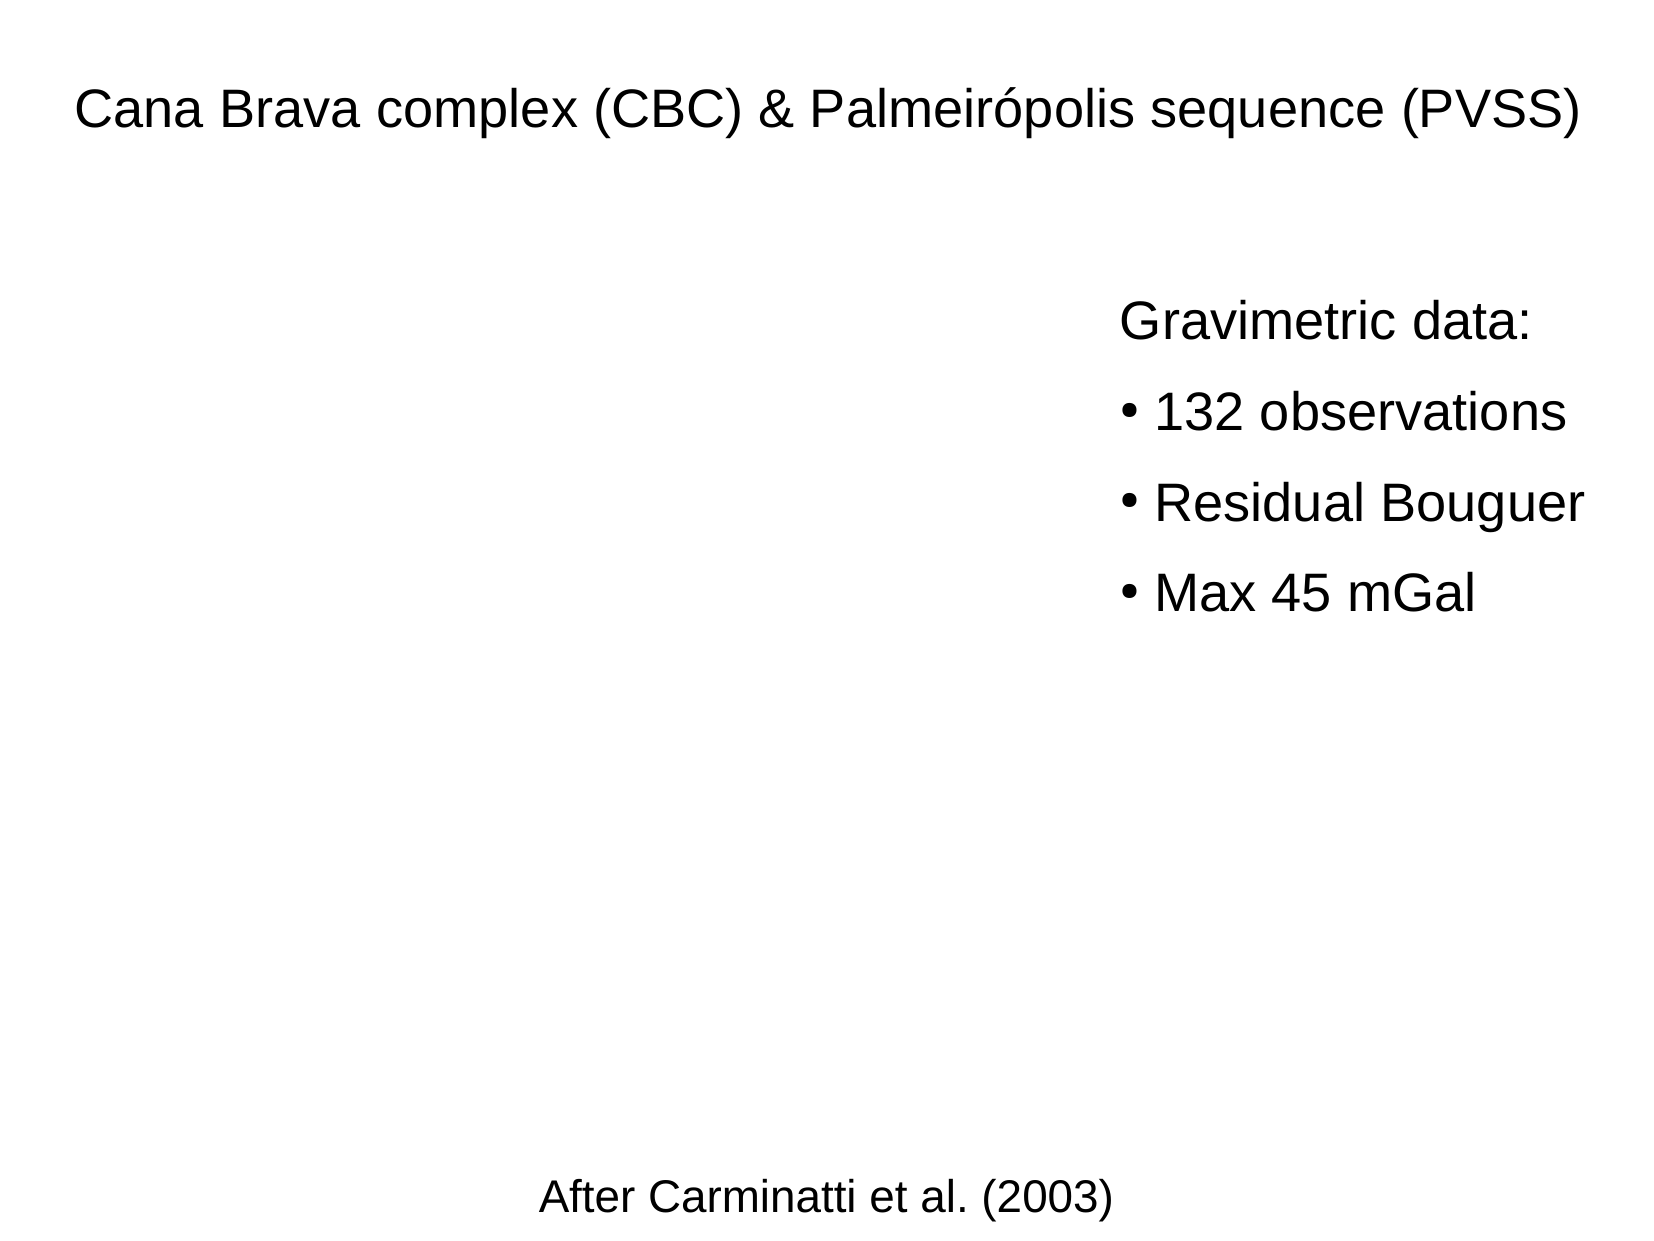

Cana Brava complex (CBC) & Palmeirópolis sequence (PVSS)
Gravimetric data:
 132 observations
 Residual Bouguer
 Max 45 mGal
After Carminatti et al. (2003)